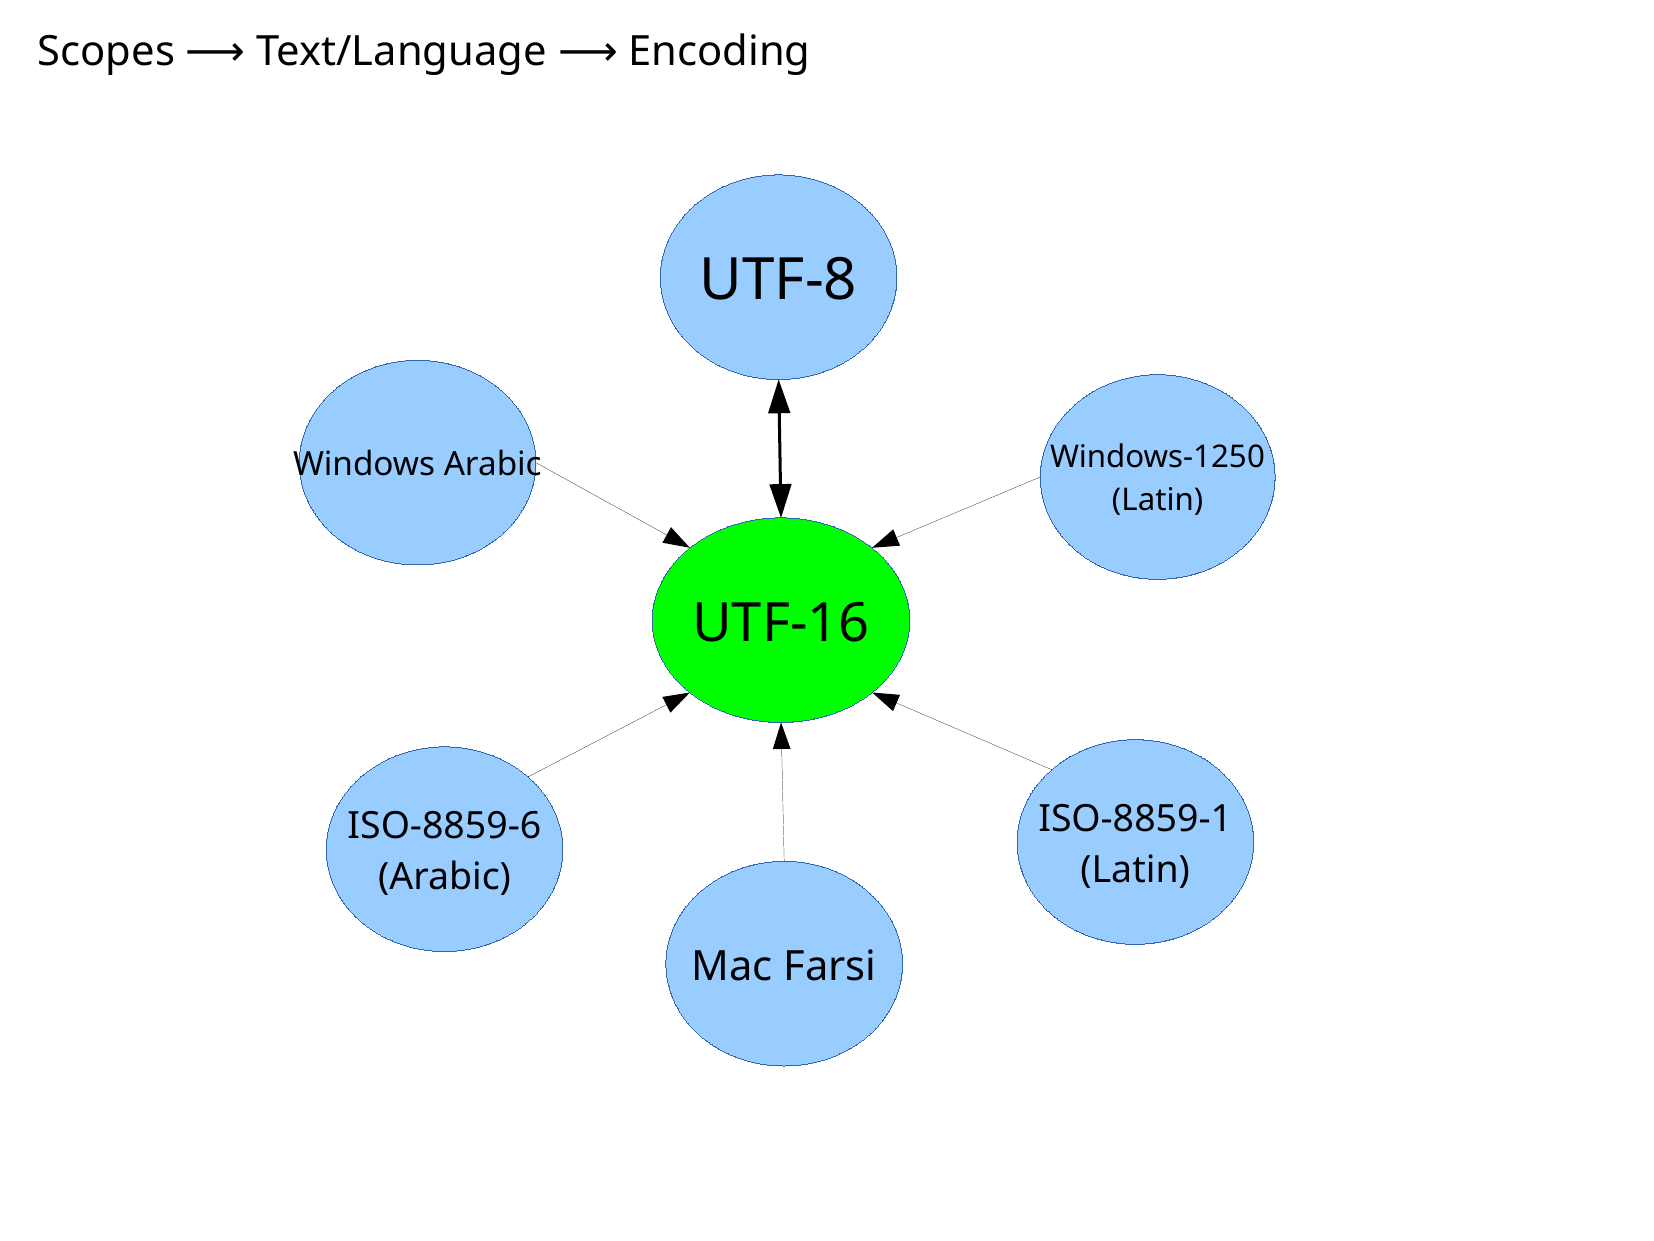

Scopes ⟶ Text/Language ⟶ Encoding
UTF-8
Windows Arabic
Windows-1250
(Latin)
UTF-16
ISO-8859-1
(Latin)
ISO-8859-6
(Arabic)
Mac Farsi